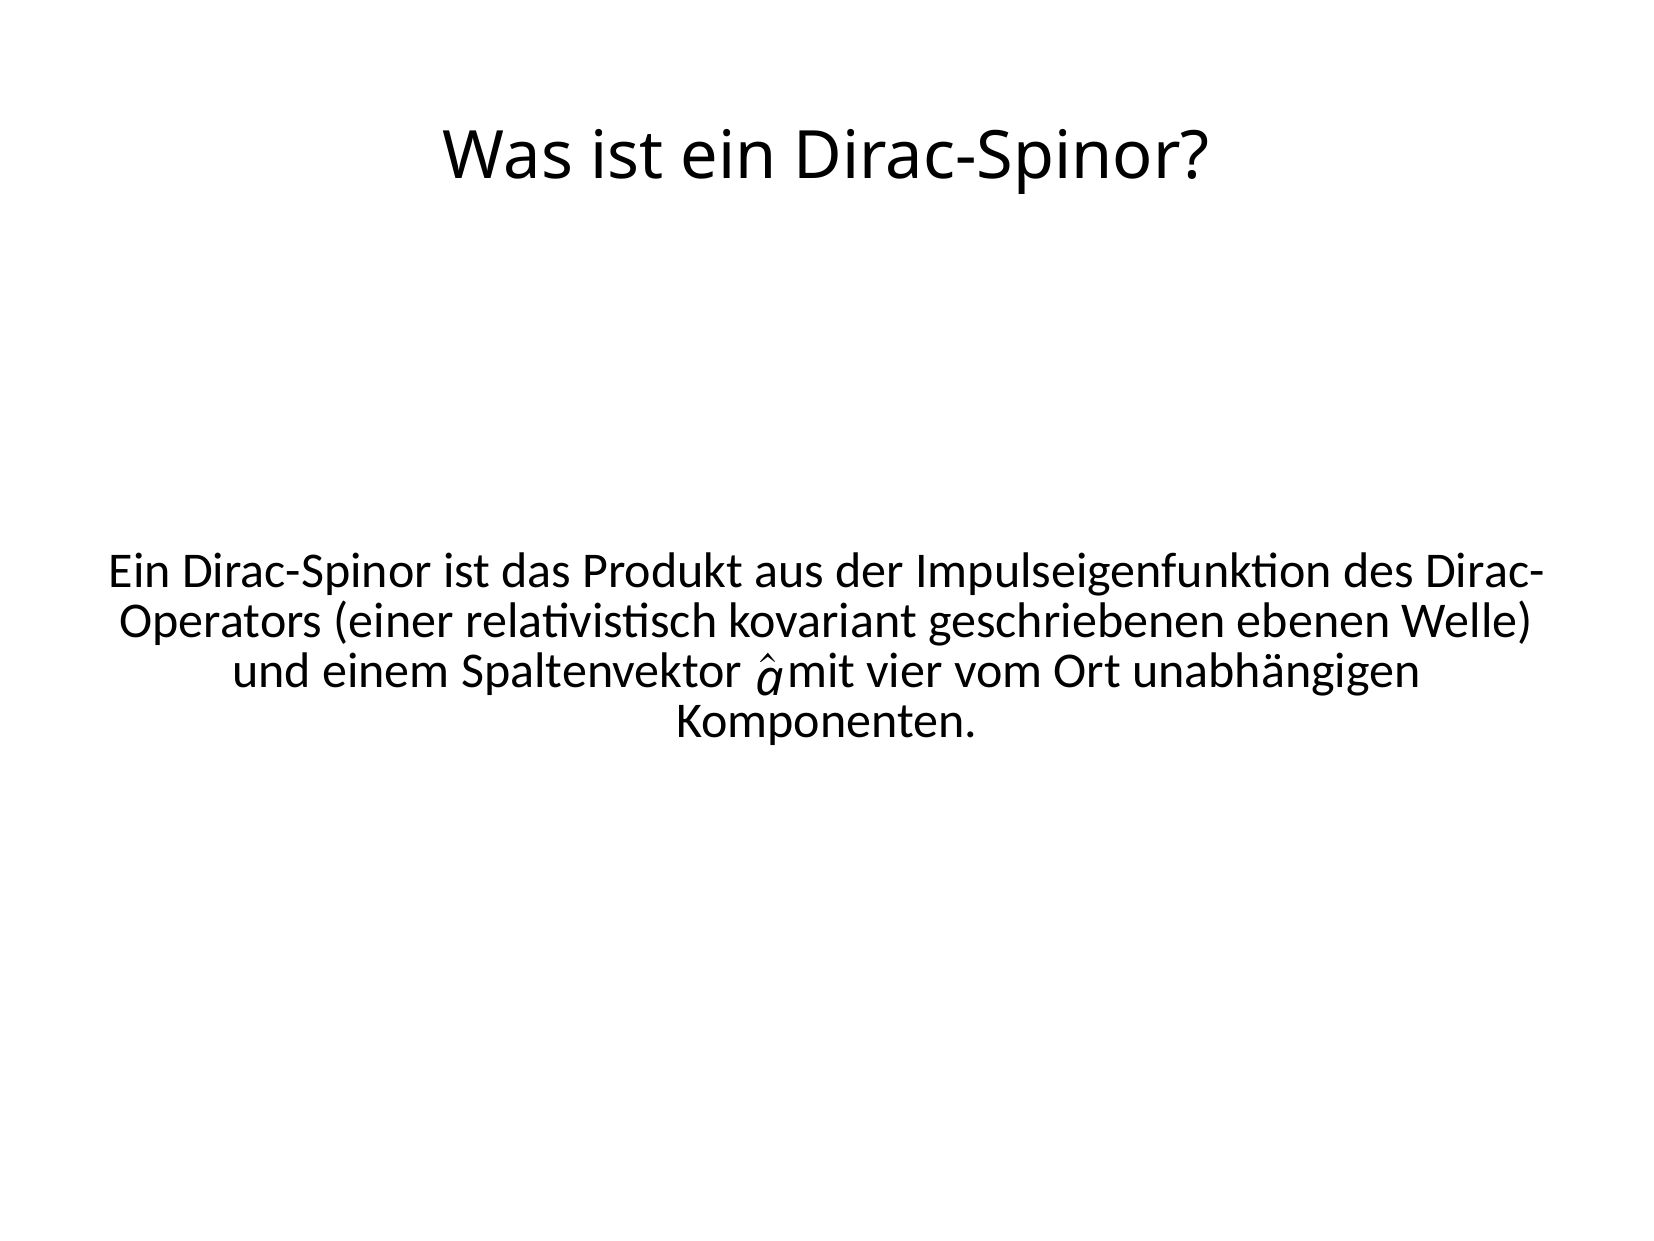

# Was ist ein Dirac-Spinor?
Ein Dirac-Spinor ist das Produkt aus der Impulseigenfunktion des Dirac-Operators (einer relativistisch kovariant geschriebenen ebenen Welle) und einem Spaltenvektor mit vier vom Ort unabhängigen Komponenten.